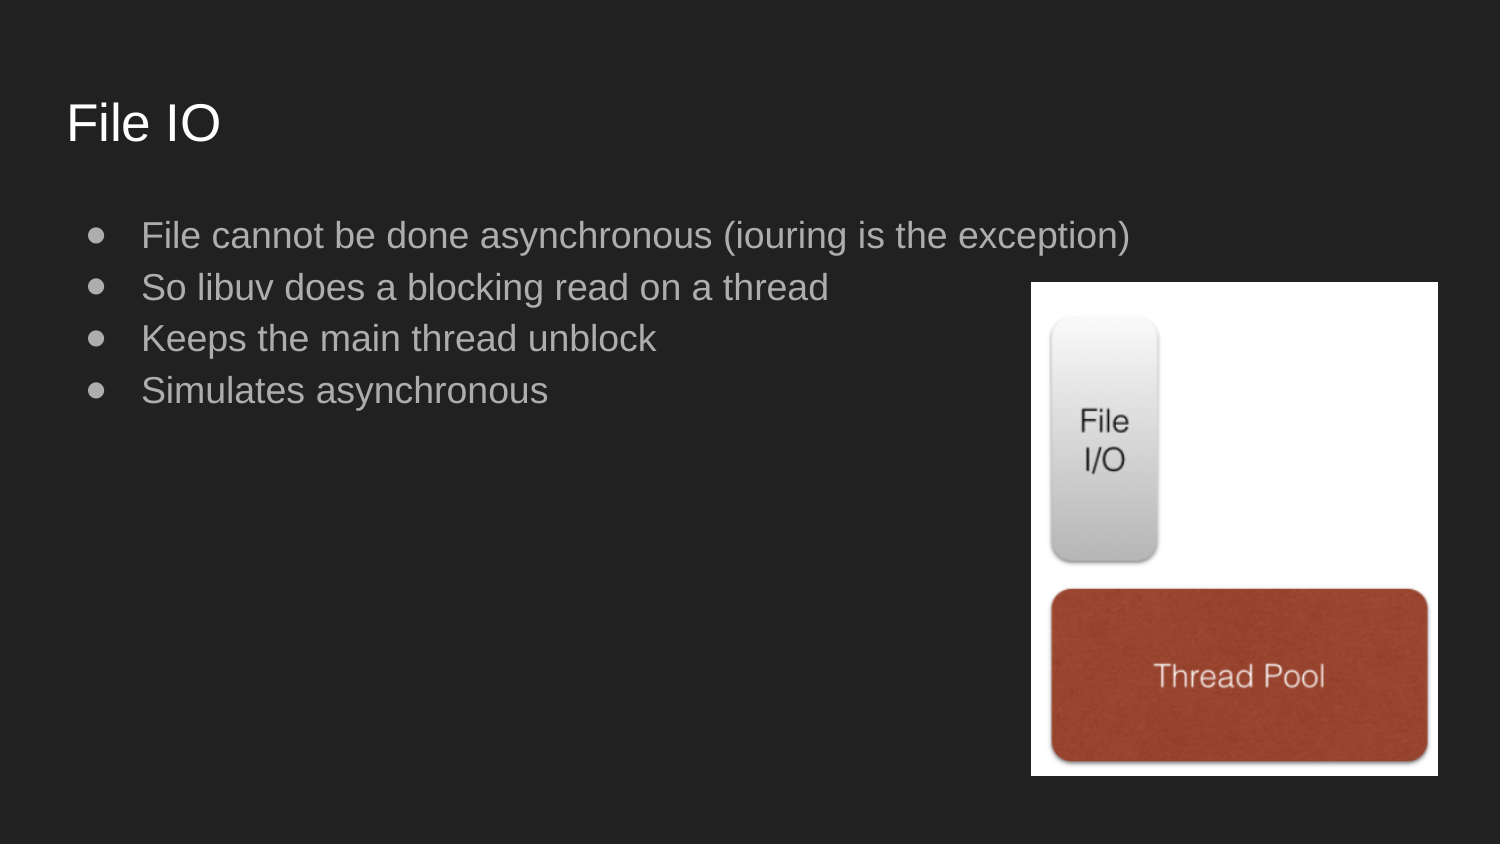

# File IO
File cannot be done asynchronous (iouring is the exception)
So libuv does a blocking read on a thread
Keeps the main thread unblock
Simulates asynchronous